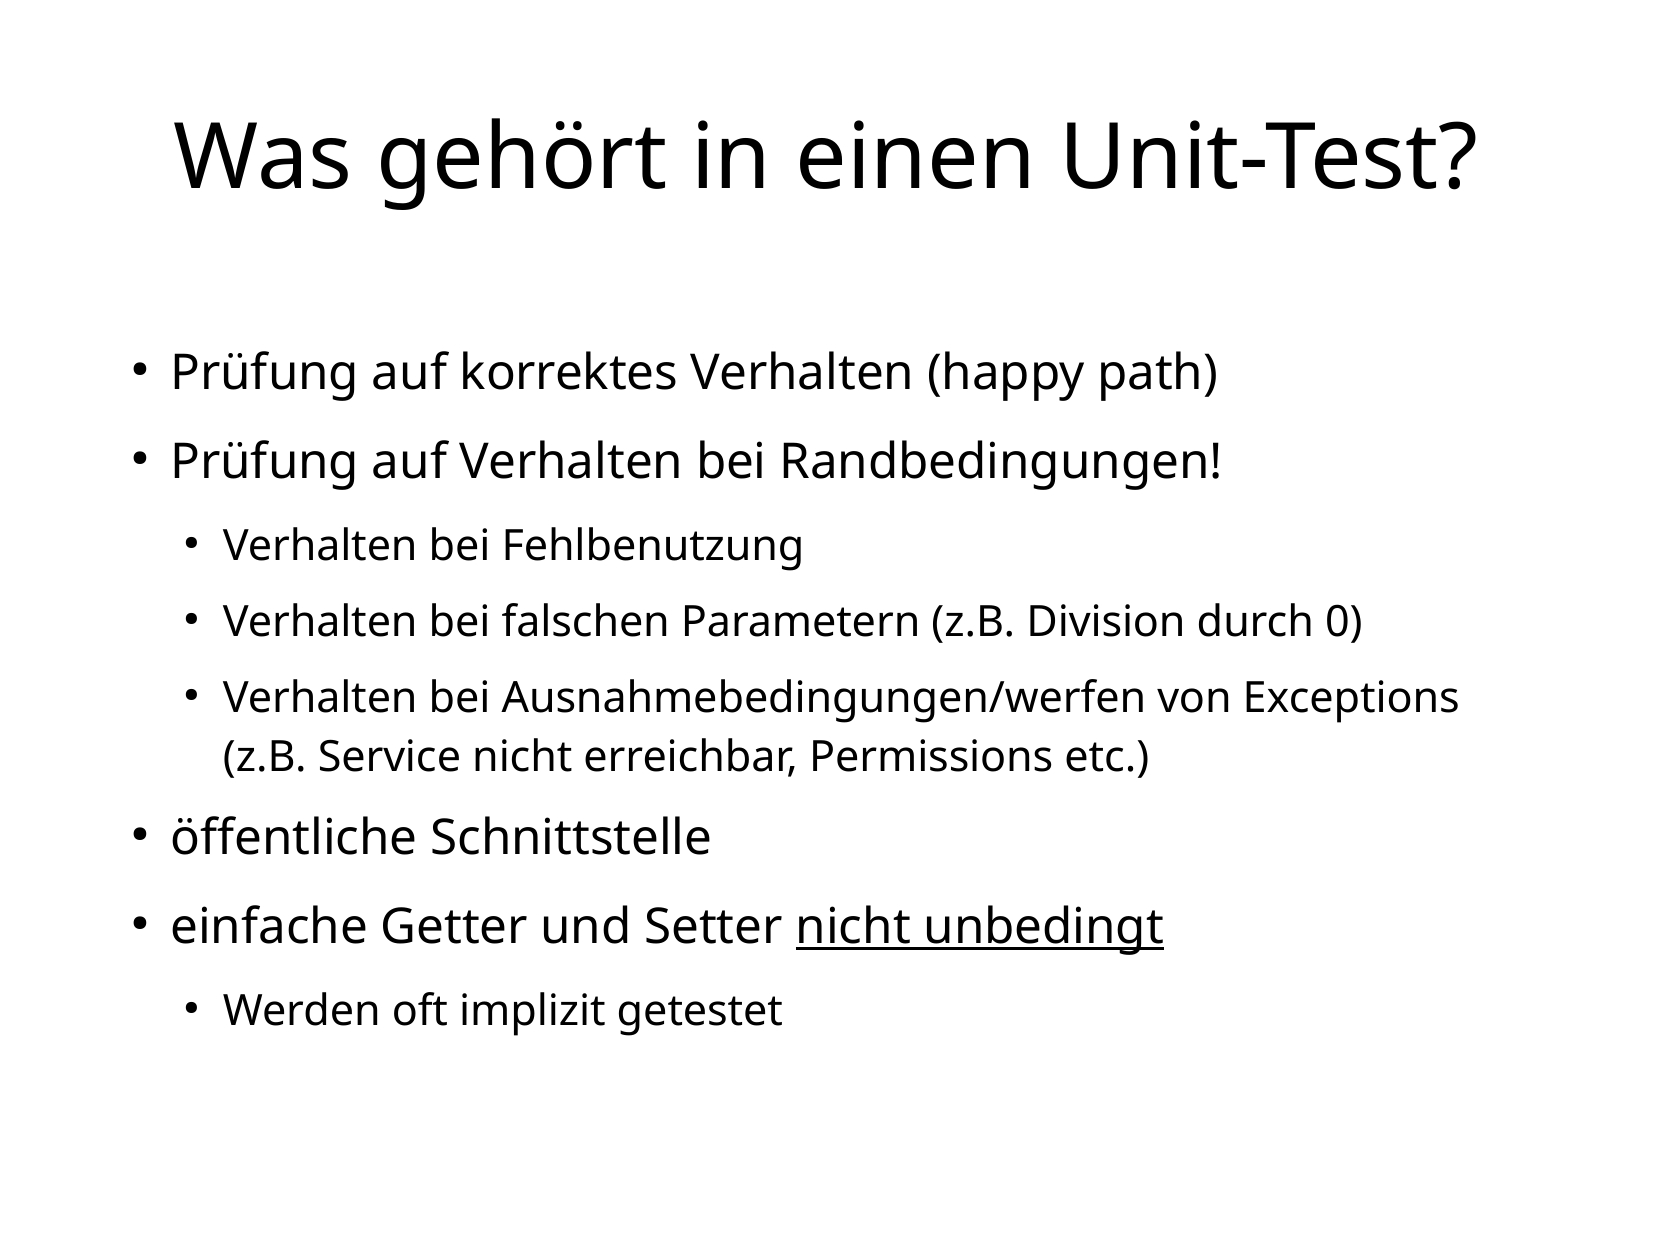

# Was gehört in einen Unit-Test?
Prüfung auf korrektes Verhalten (happy path)
Prüfung auf Verhalten bei Randbedingungen!
Verhalten bei Fehlbenutzung
Verhalten bei falschen Parametern (z.B. Division durch 0)
Verhalten bei Ausnahmebedingungen/werfen von Exceptions (z.B. Service nicht erreichbar, Permissions etc.)
öffentliche Schnittstelle
einfache Getter und Setter nicht unbedingt
Werden oft implizit getestet